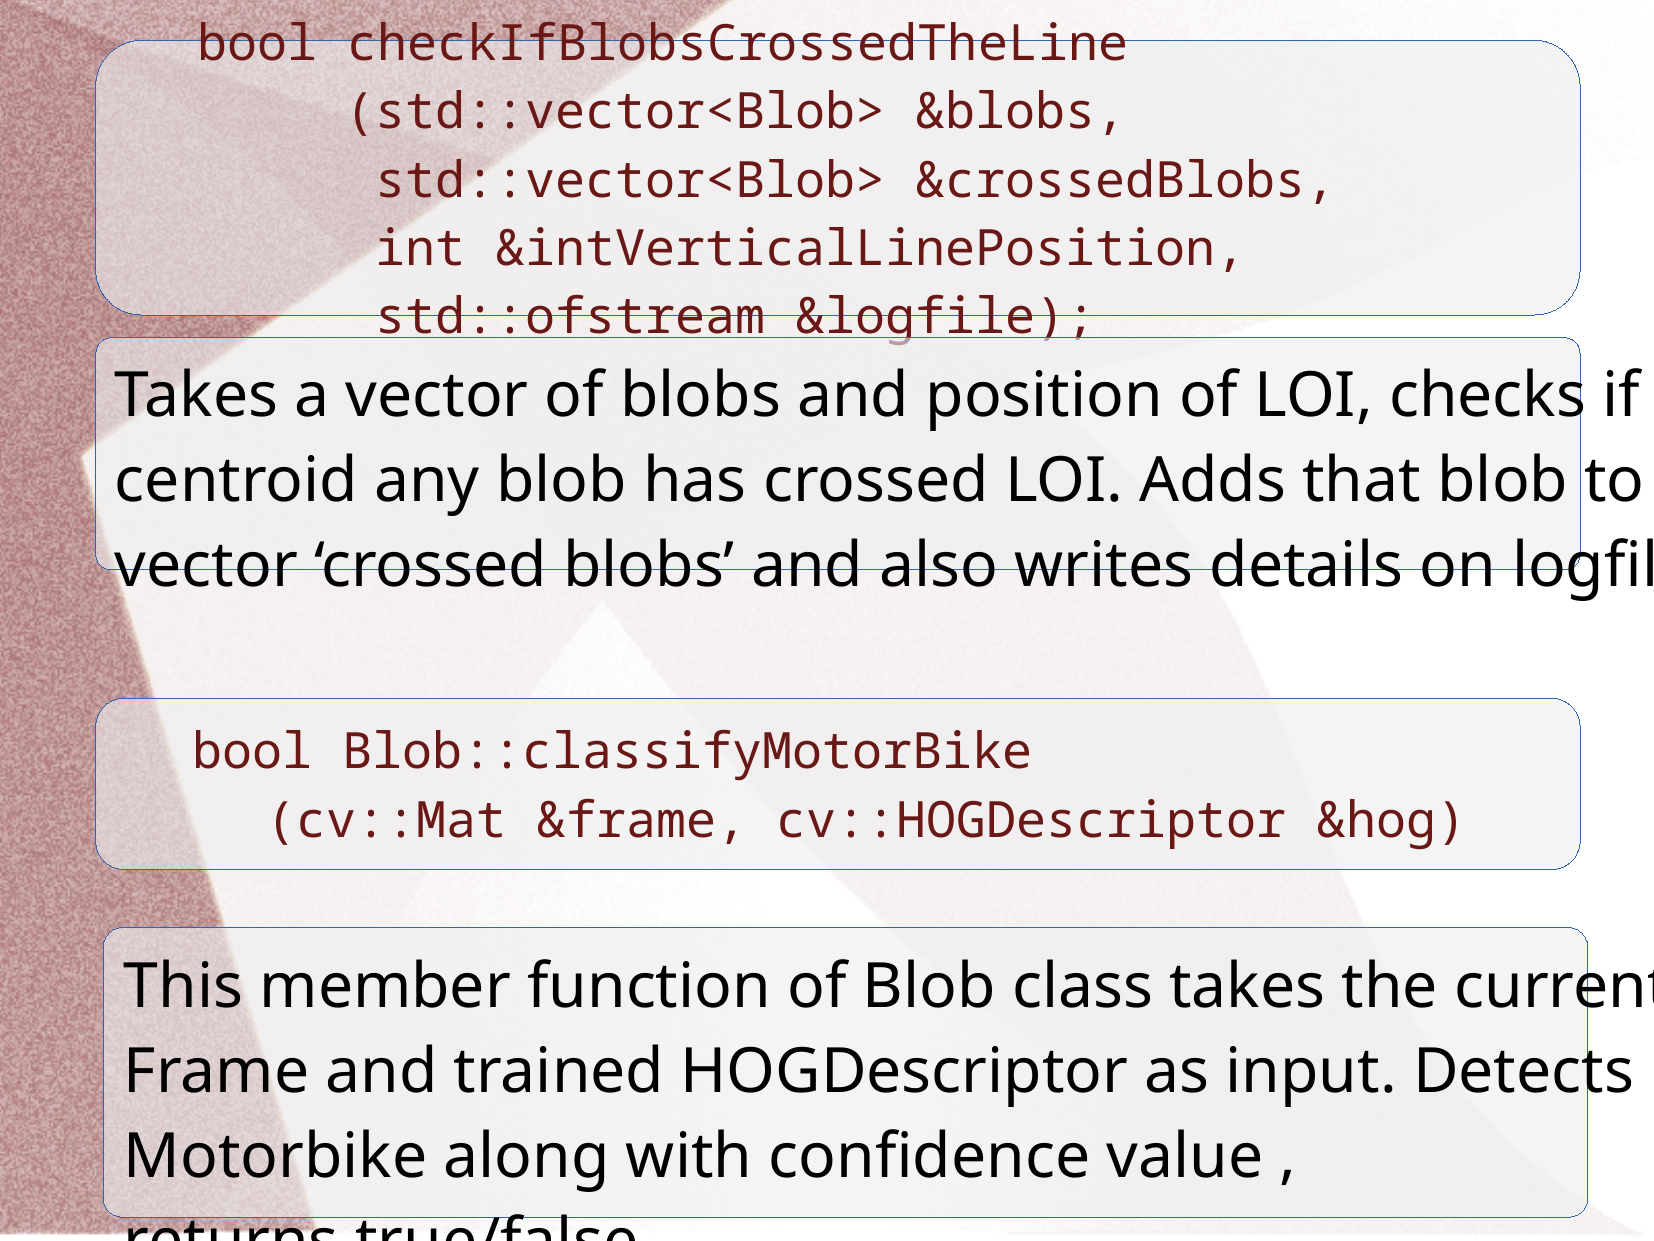

bool checkIfBlobsCrossedTheLine
			(std::vector<Blob> &blobs,
	 		 std::vector<Blob> &crossedBlobs,
 		 int &intVerticalLinePosition,
 		 std::ofstream &logfile);
Takes a vector of blobs and position of LOI, checks if the
centroid any blob has crossed LOI. Adds that blob to
vector ‘crossed blobs’ and also writes details on logfile
	bool Blob::classifyMotorBike
		(cv::Mat &frame, cv::HOGDescriptor &hog)
This member function of Blob class takes the current
Frame and trained HOGDescriptor as input. Detects
Motorbike along with confidence value ,
returns true/false